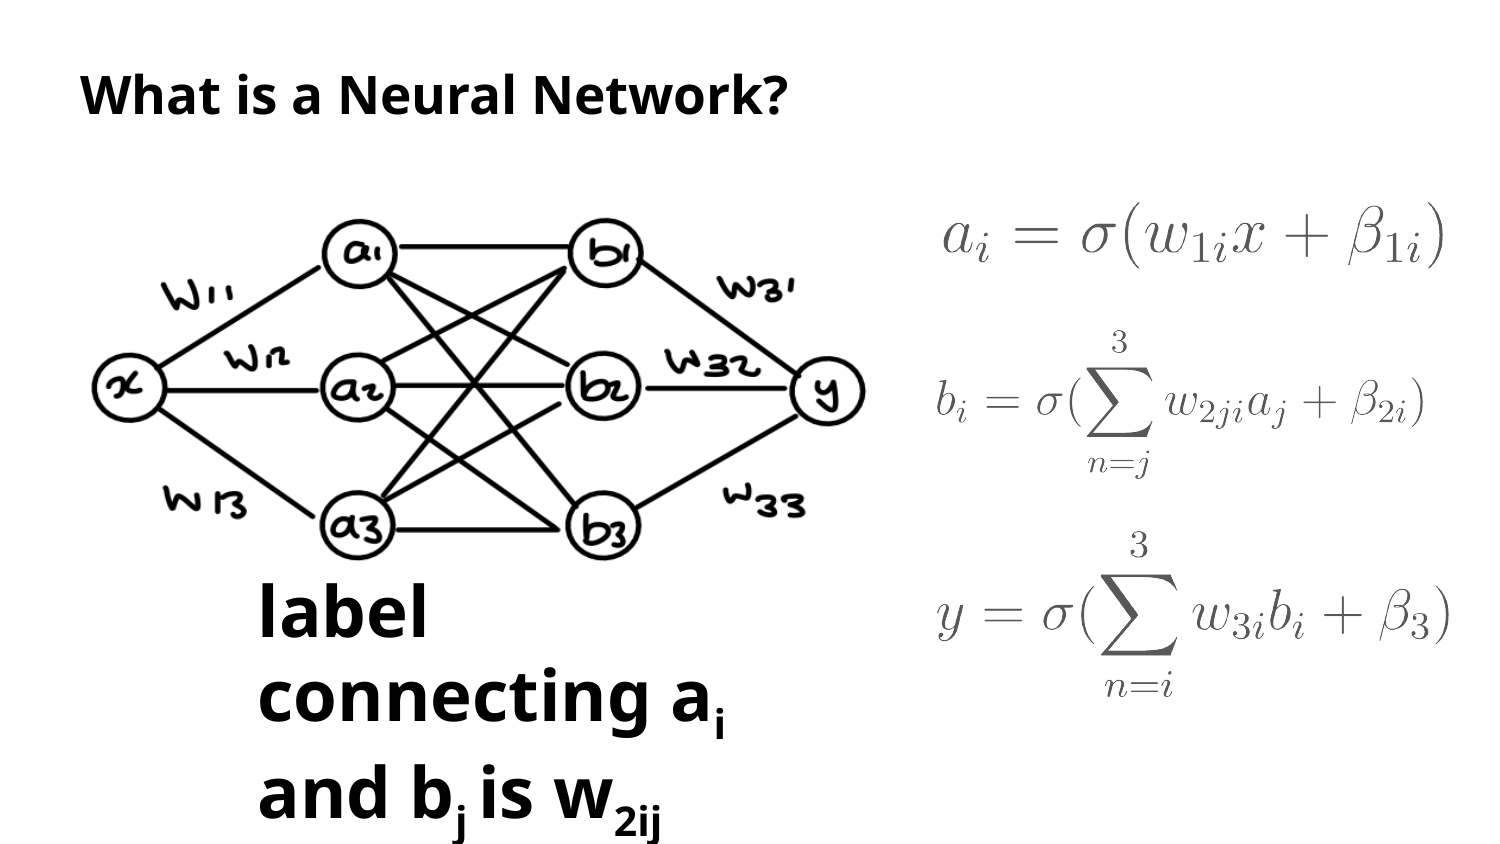

# What is a Neural Network?
label connecting ai and bj is w2ij